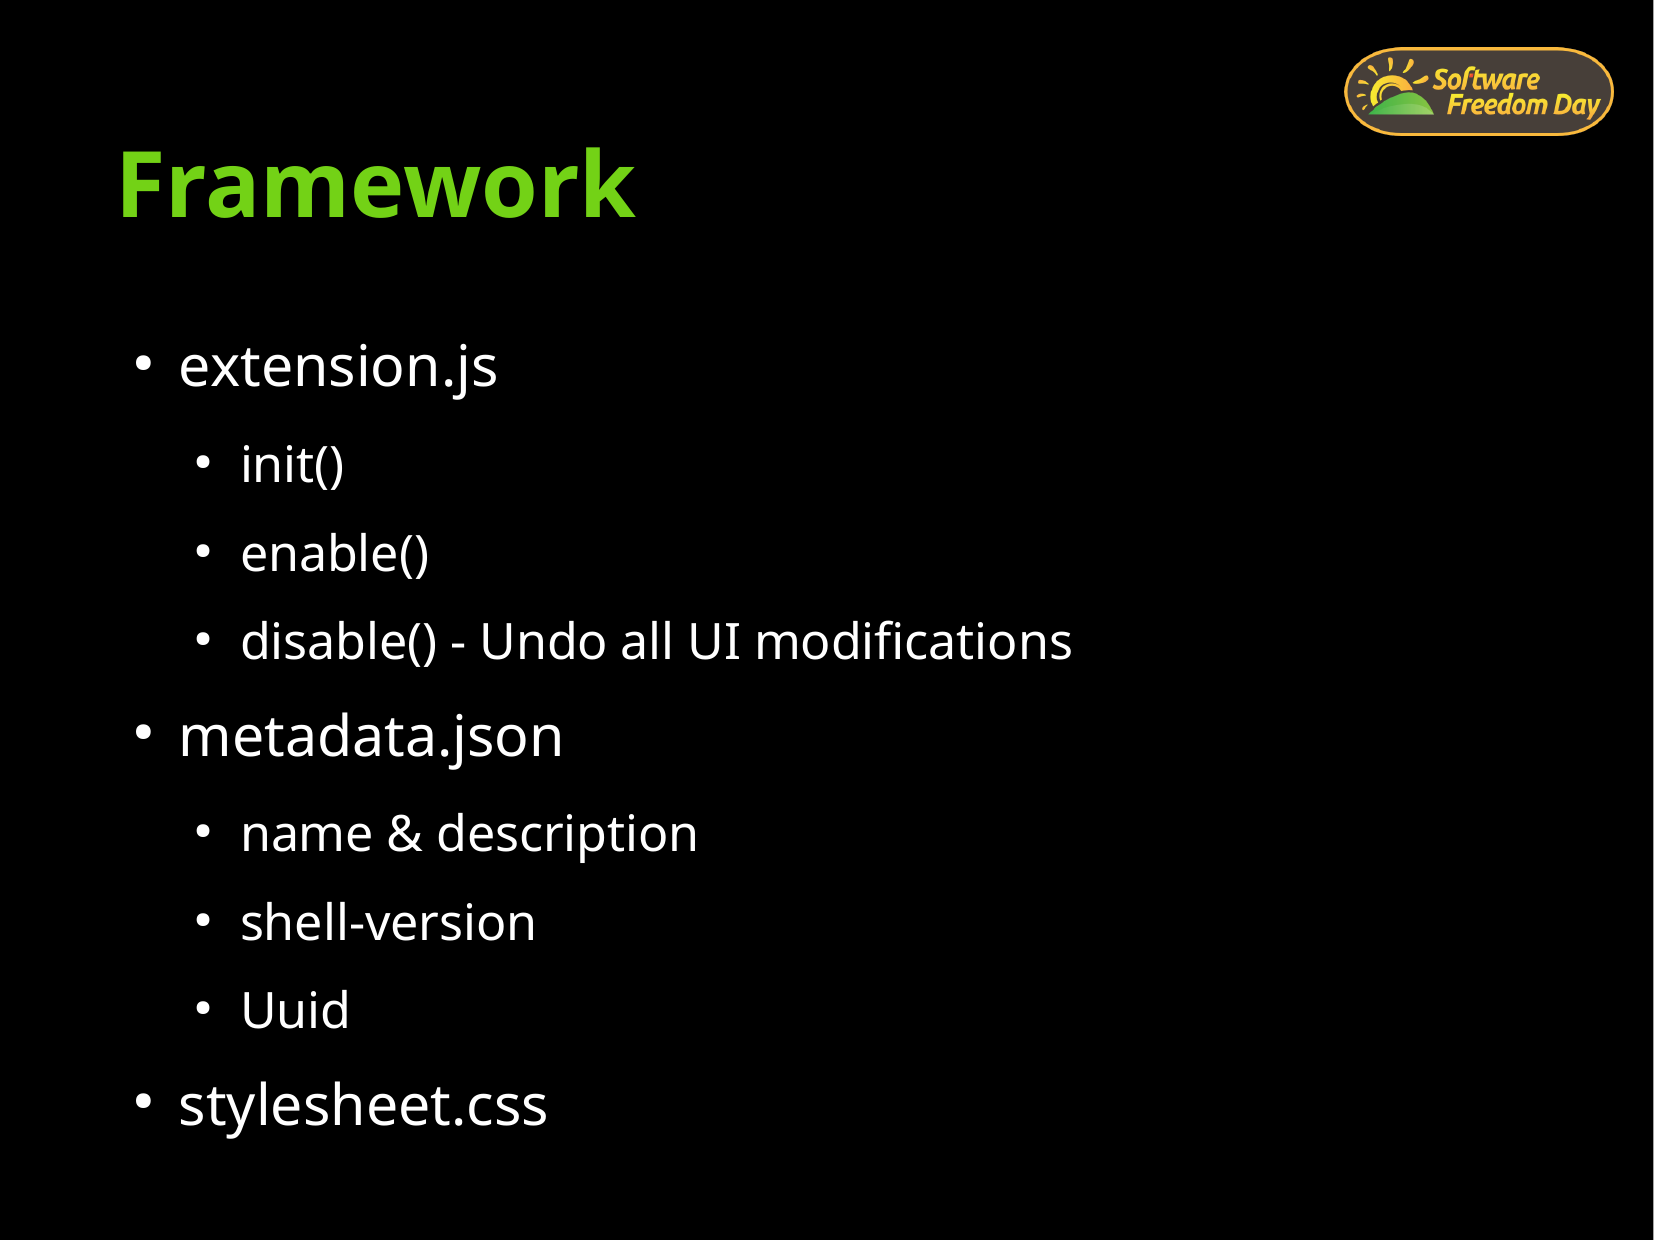

# Framework
extension.js
init()
enable()
disable() - Undo all UI modifications
metadata.json
name & description
shell-version
Uuid
stylesheet.css